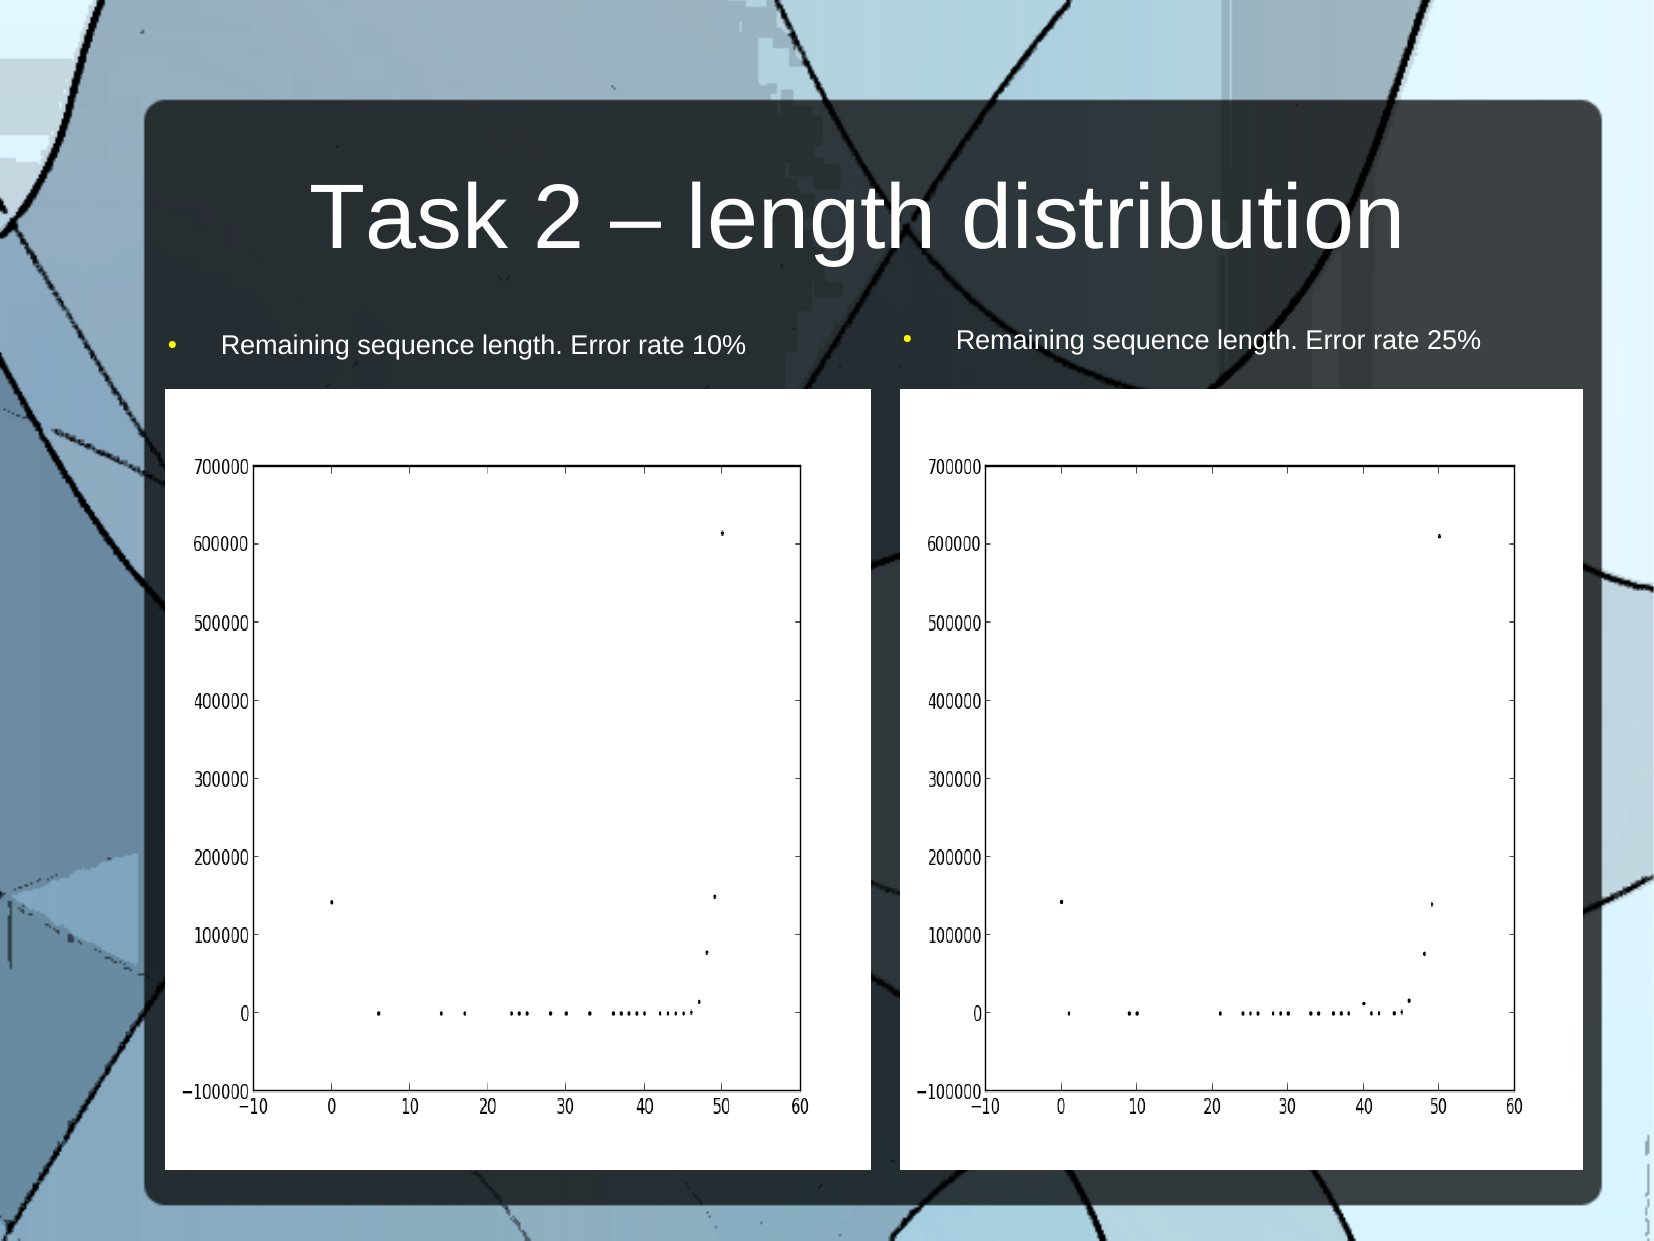

# Task 2 – length distribution
Remaining sequence length. Error rate 25%
Remaining sequence length. Error rate 10%